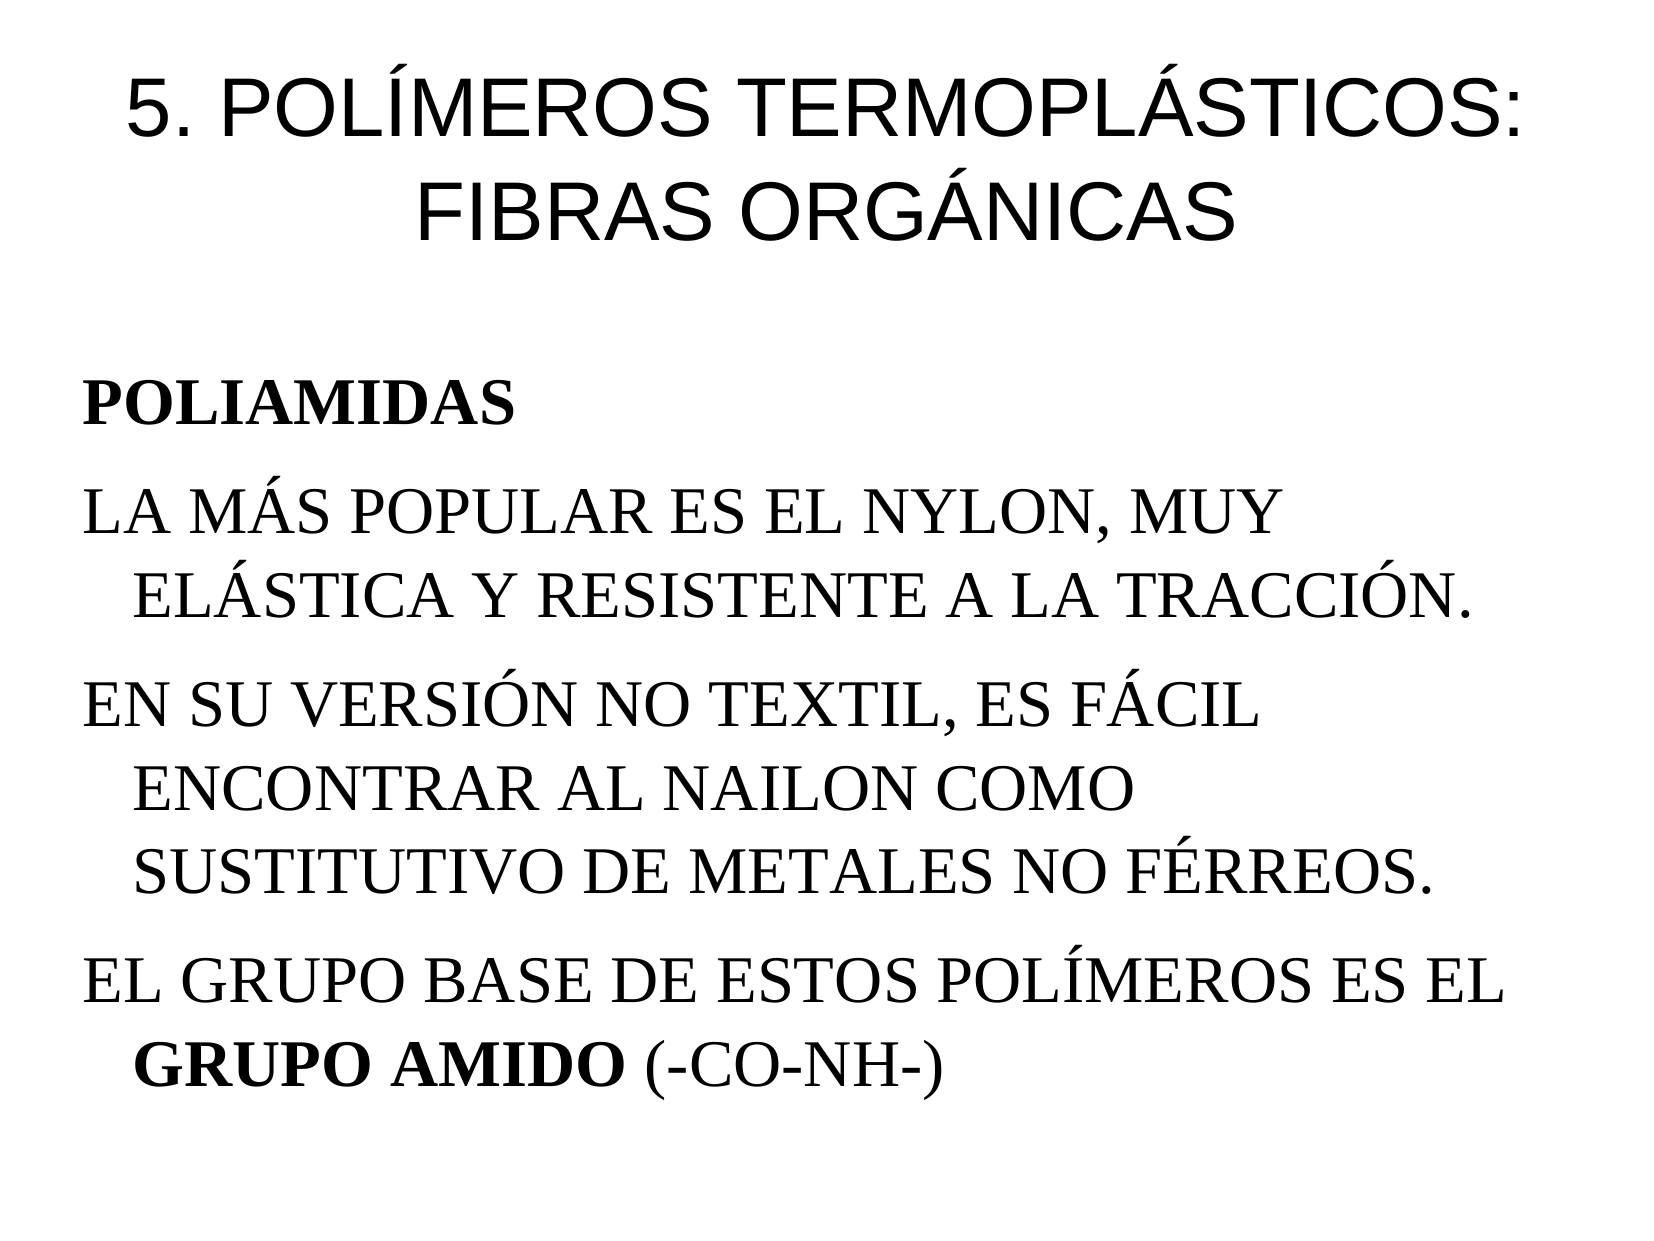

# 5. POLÍMEROS TERMOPLÁSTICOS: FIBRAS ORGÁNICAS
POLIAMIDAS
LA MÁS POPULAR ES EL NYLON, MUY ELÁSTICA Y RESISTENTE A LA TRACCIÓN.
EN SU VERSIÓN NO TEXTIL, ES FÁCIL ENCONTRAR AL NAILON COMO SUSTITUTIVO DE METALES NO FÉRREOS.
EL GRUPO BASE DE ESTOS POLÍMEROS ES EL GRUPO AMIDO (-CO-NH-)